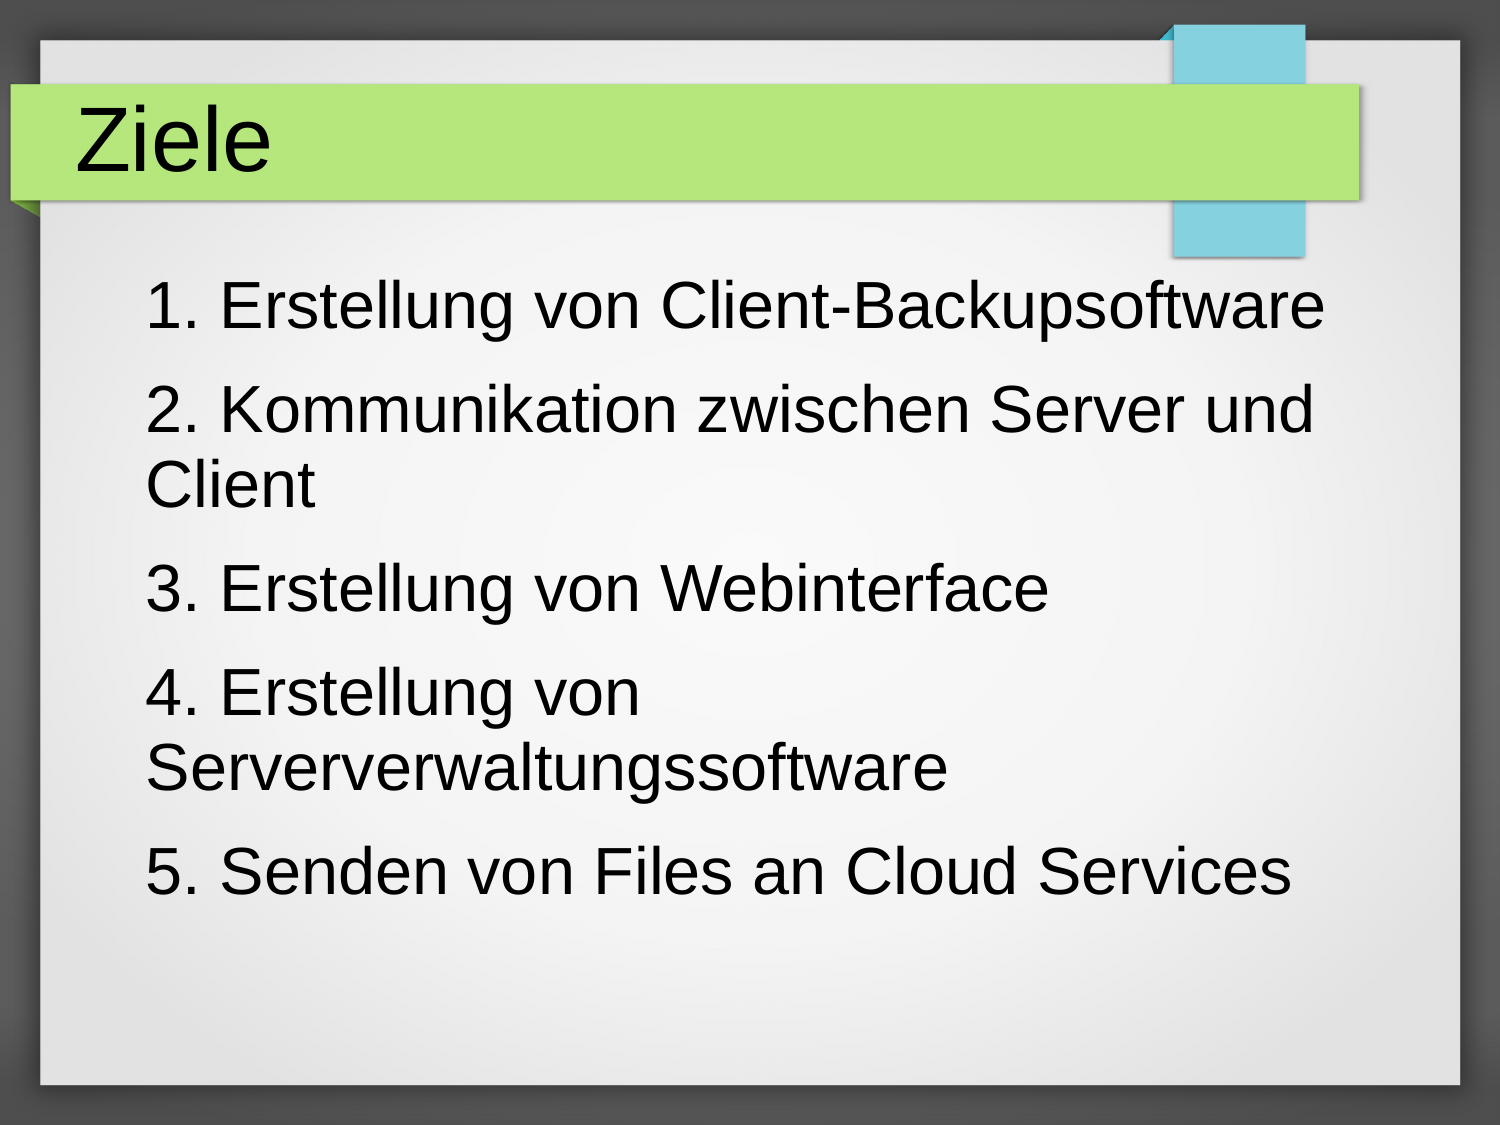

# Ziele
1. Erstellung von Client-Backupsoftware
2. Kommunikation zwischen Server und Client
3. Erstellung von Webinterface
4. Erstellung von Serververwaltungssoftware
5. Senden von Files an Cloud Services